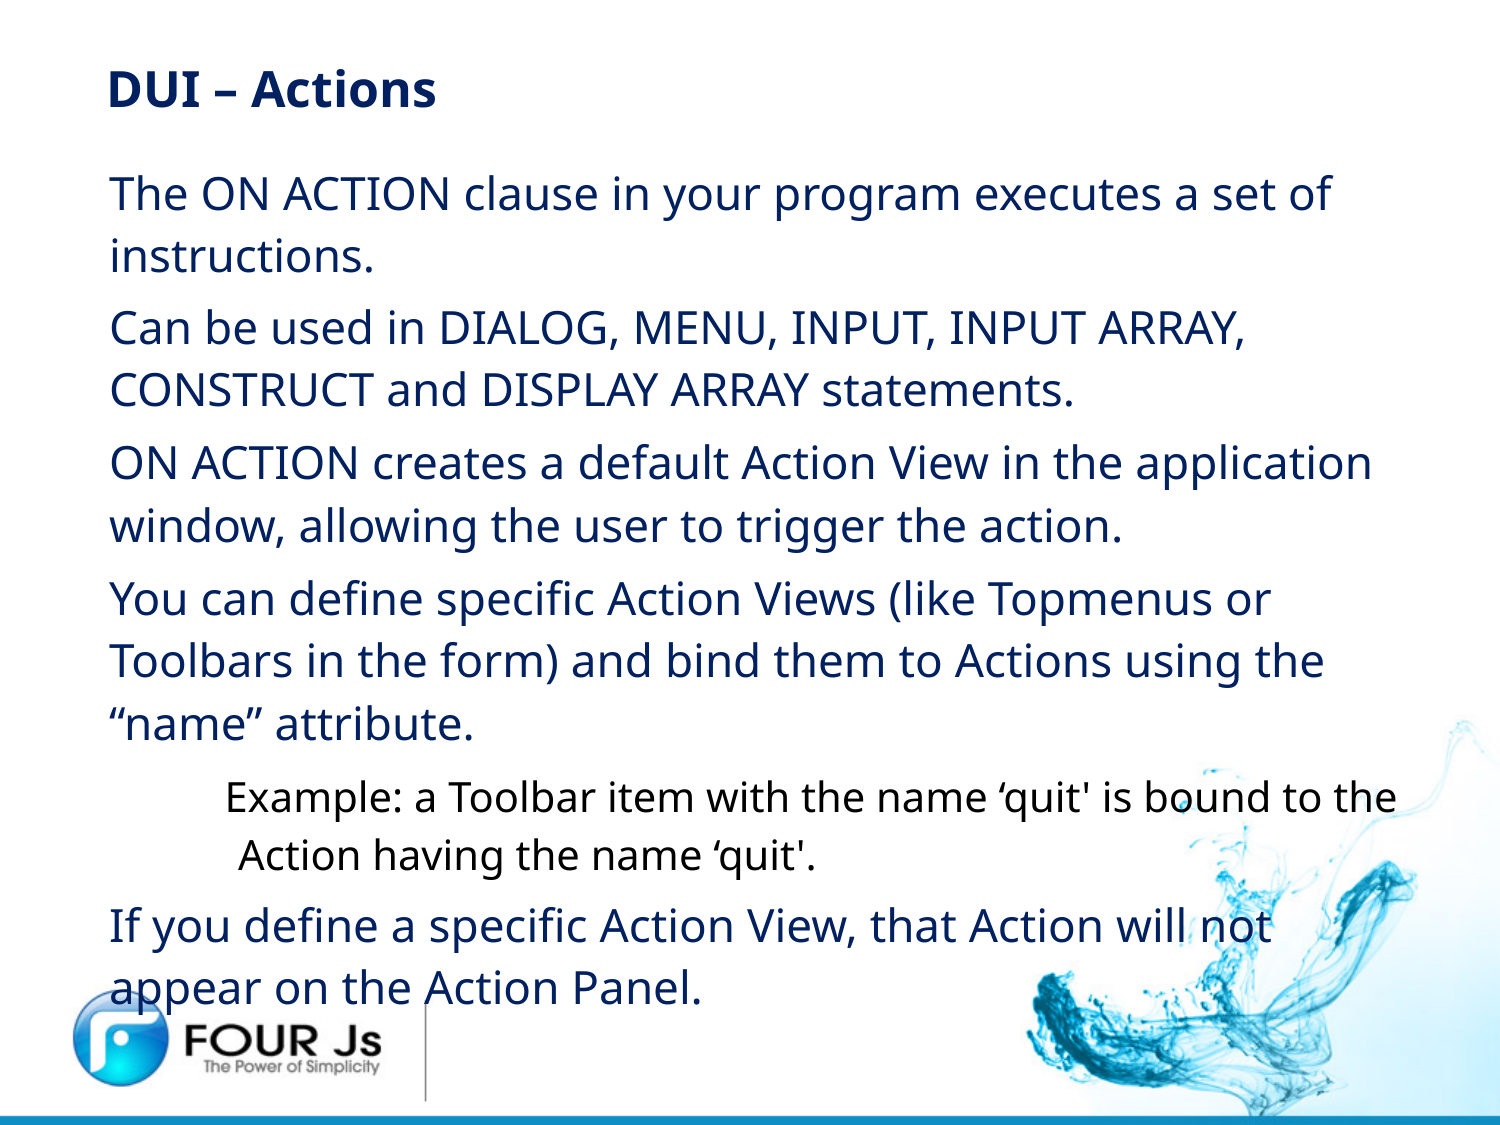

# DUI – Actions
The ON ACTION clause in your program executes a set of instructions.
Can be used in DIALOG, MENU, INPUT, INPUT ARRAY, CONSTRUCT and DISPLAY ARRAY statements.
ON ACTION creates a default Action View in the application window, allowing the user to trigger the action.
You can define specific Action Views (like Topmenus or Toolbars in the form) and bind them to Actions using the “name” attribute.
 Example: a Toolbar item with the name ‘quit' is bound to the Action having the name ‘quit'.
If you define a specific Action View, that Action will not appear on the Action Panel.